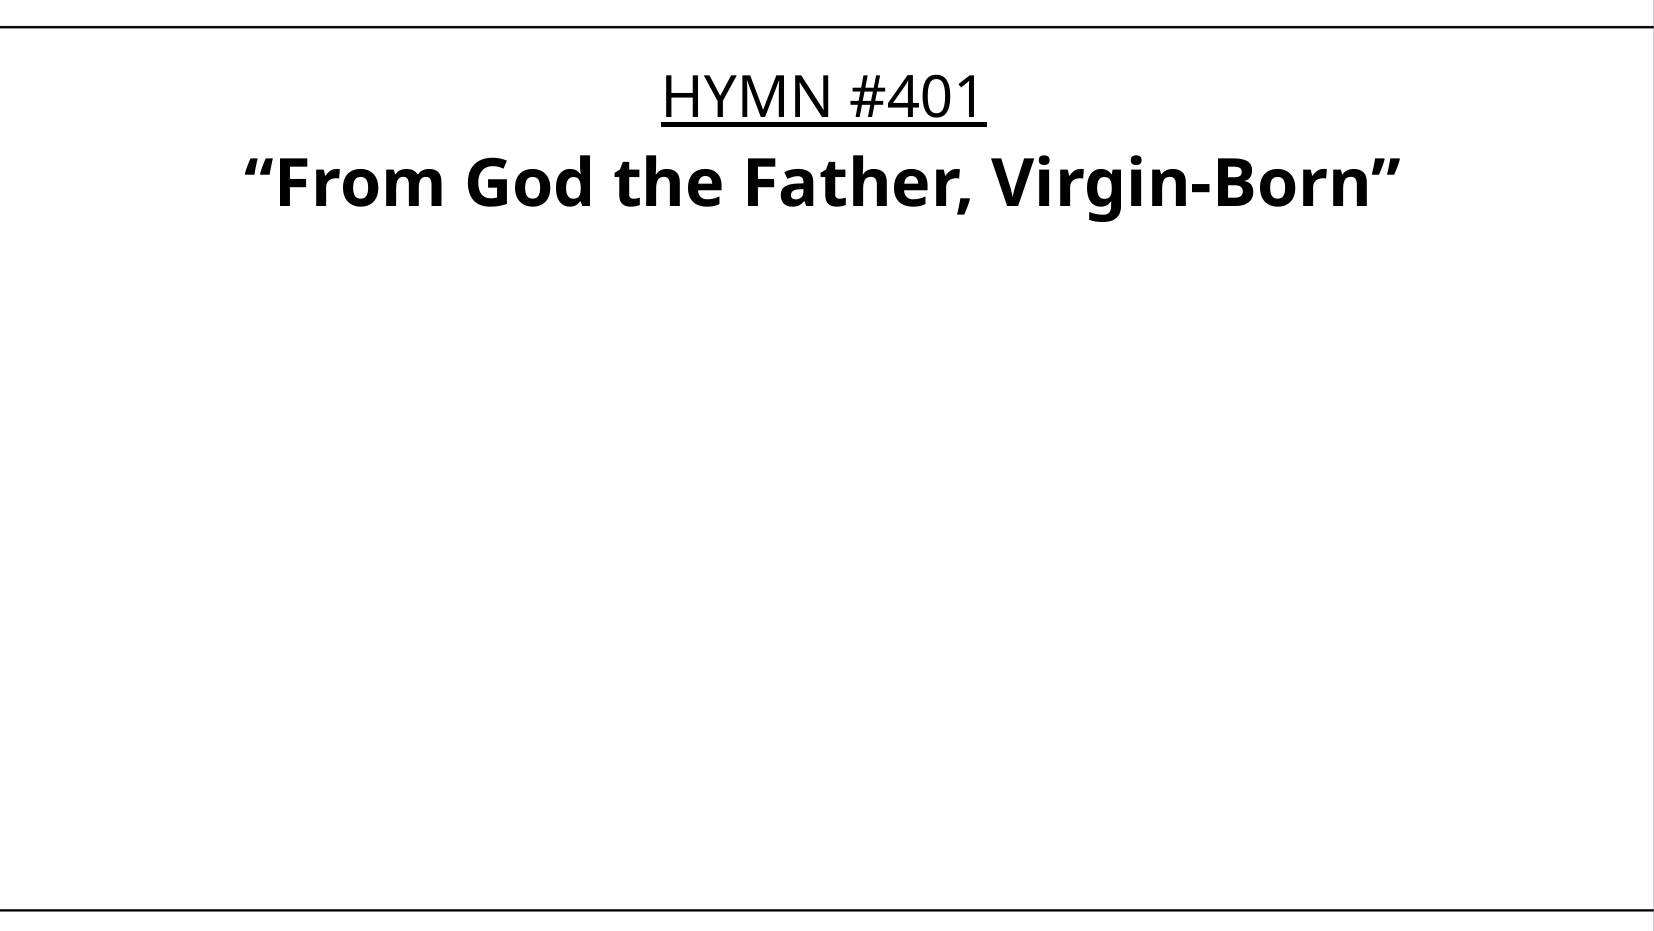

HYMN #401
“From God the Father, Virgin-Born”